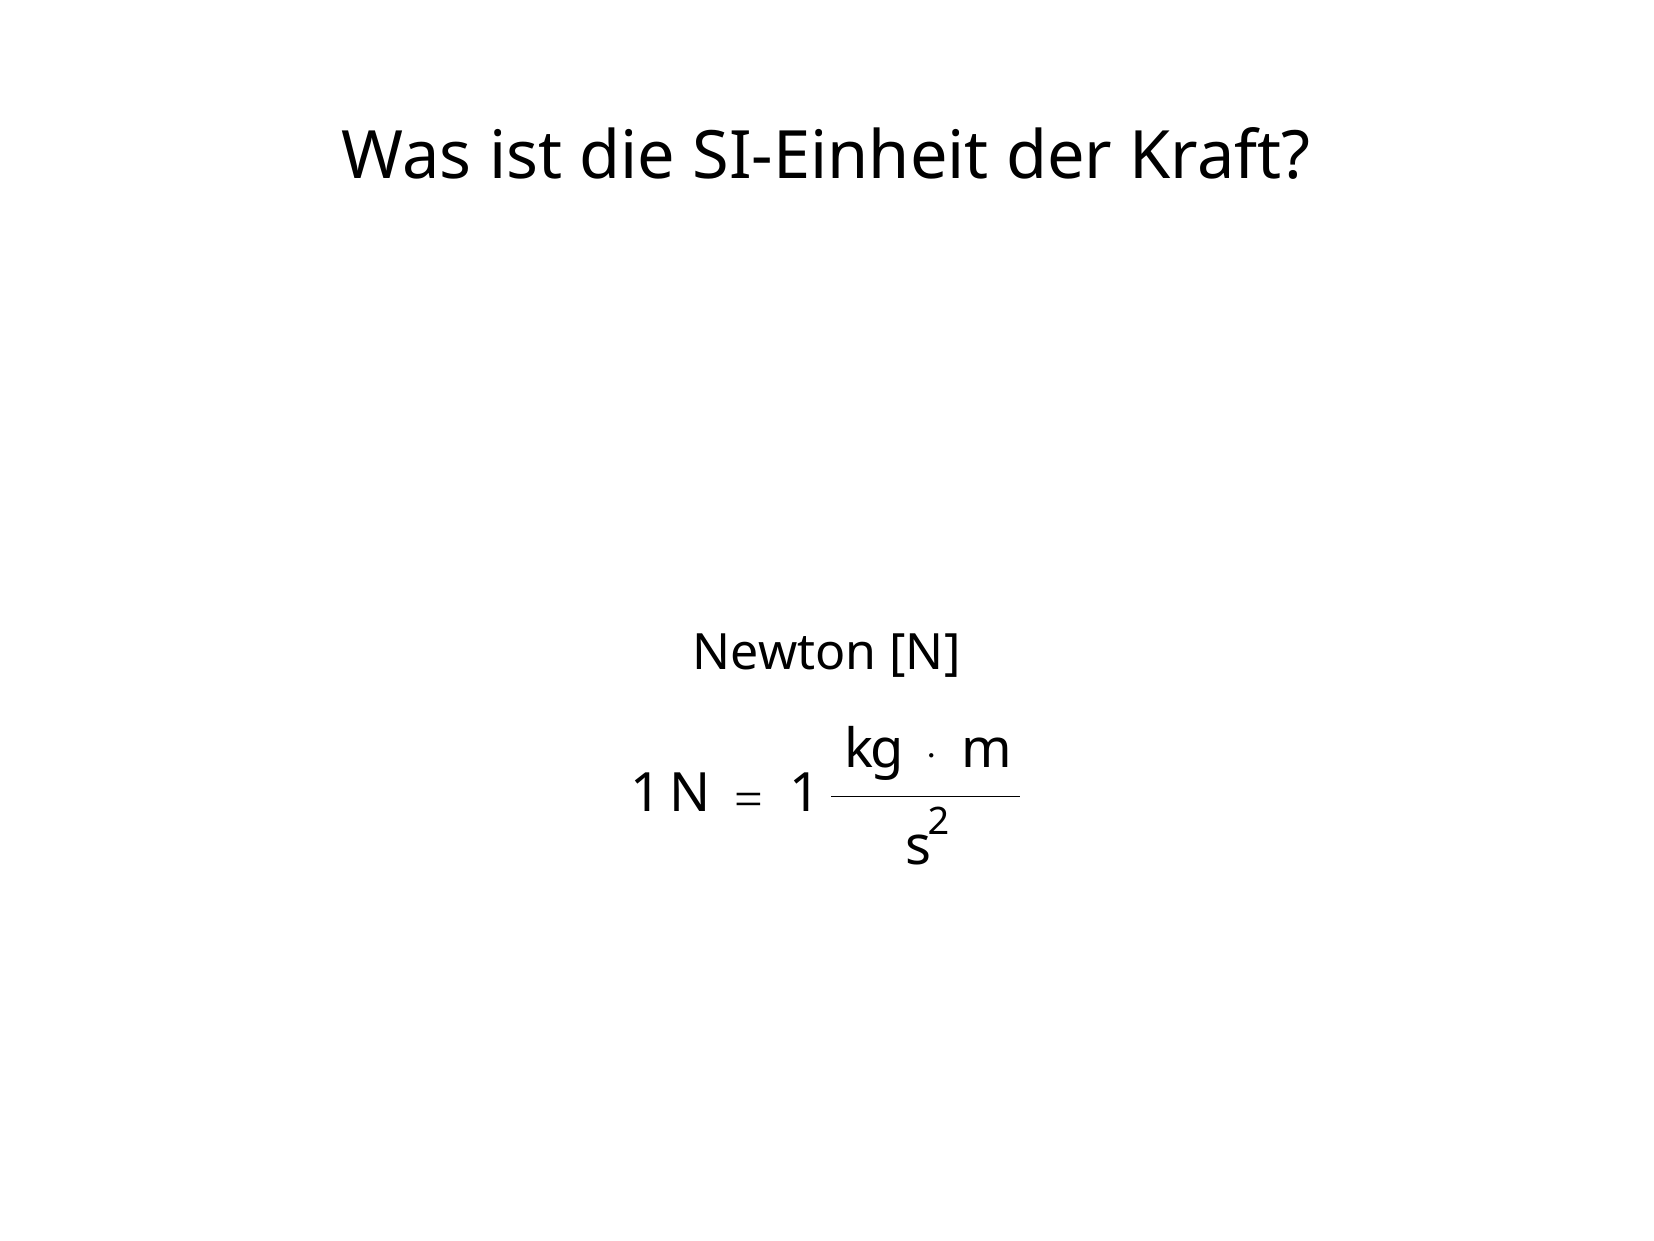

# Was ist die SI-Einheit der Kraft?
Newton [N]